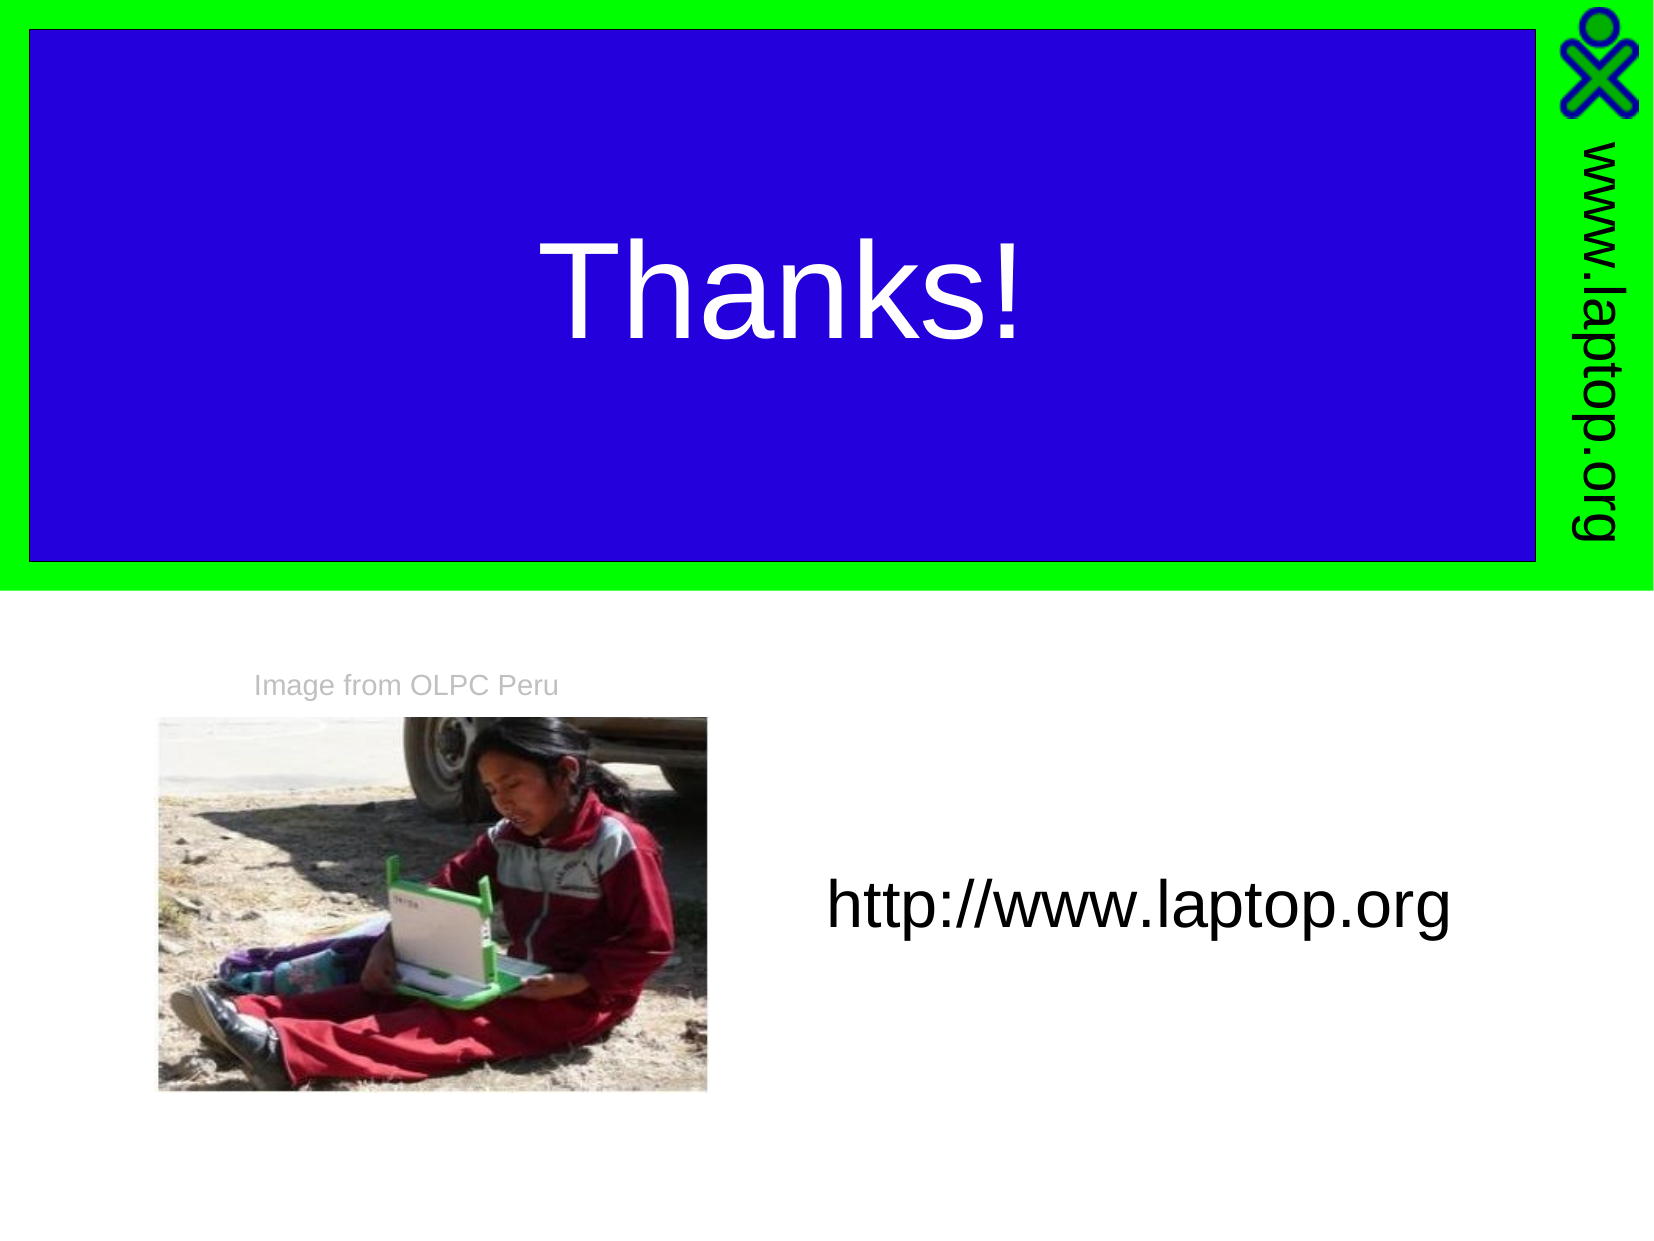

# Thanks!
http://www.laptop.org
Image from OLPC Peru